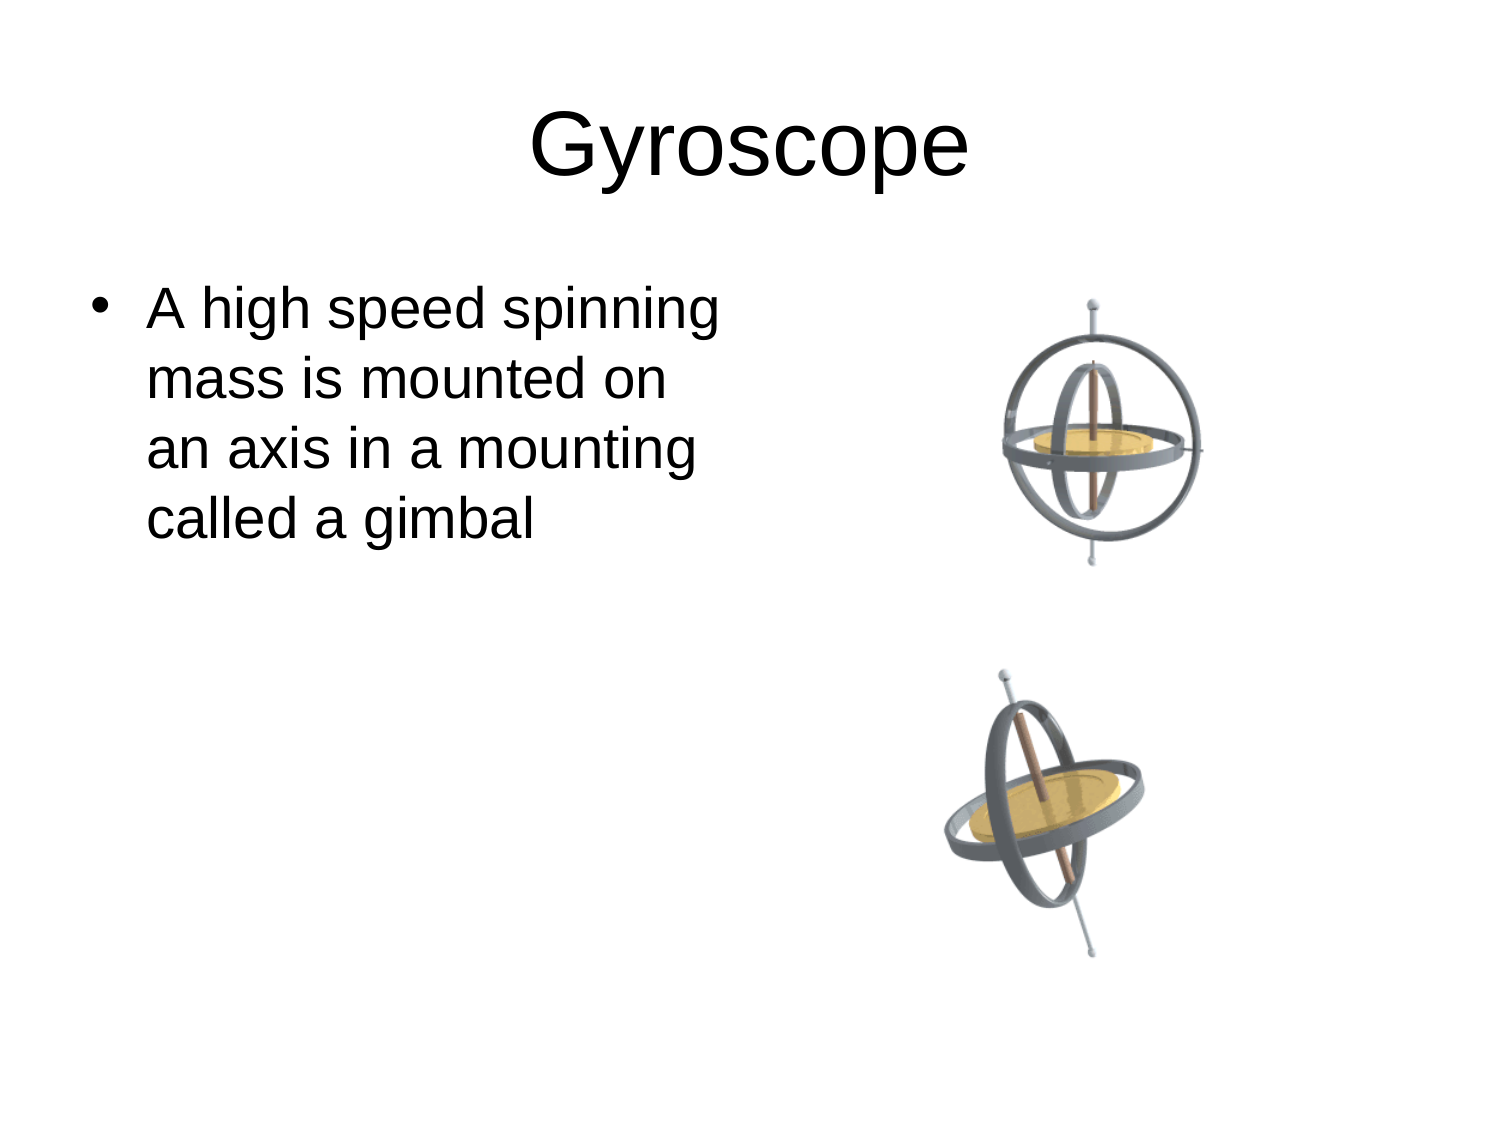

# Gyroscope
A high speed spinning mass is mounted on an axis in a mounting called a gimbal